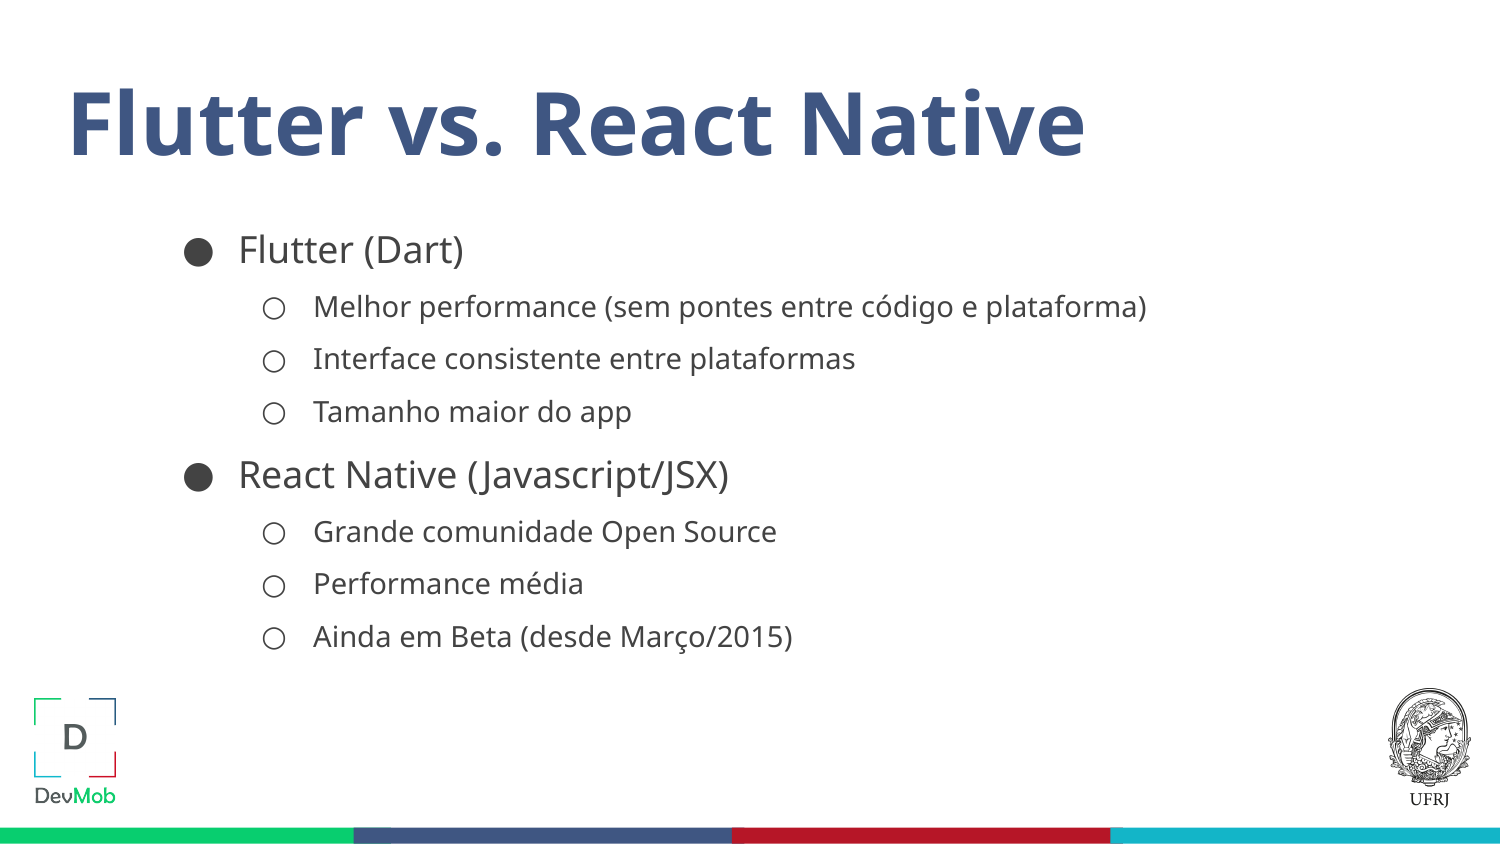

# Flutter vs. React Native
Flutter (Dart)
Melhor performance (sem pontes entre código e plataforma)
Interface consistente entre plataformas
Tamanho maior do app
React Native (Javascript/JSX)
Grande comunidade Open Source
Performance média
Ainda em Beta (desde Março/2015)